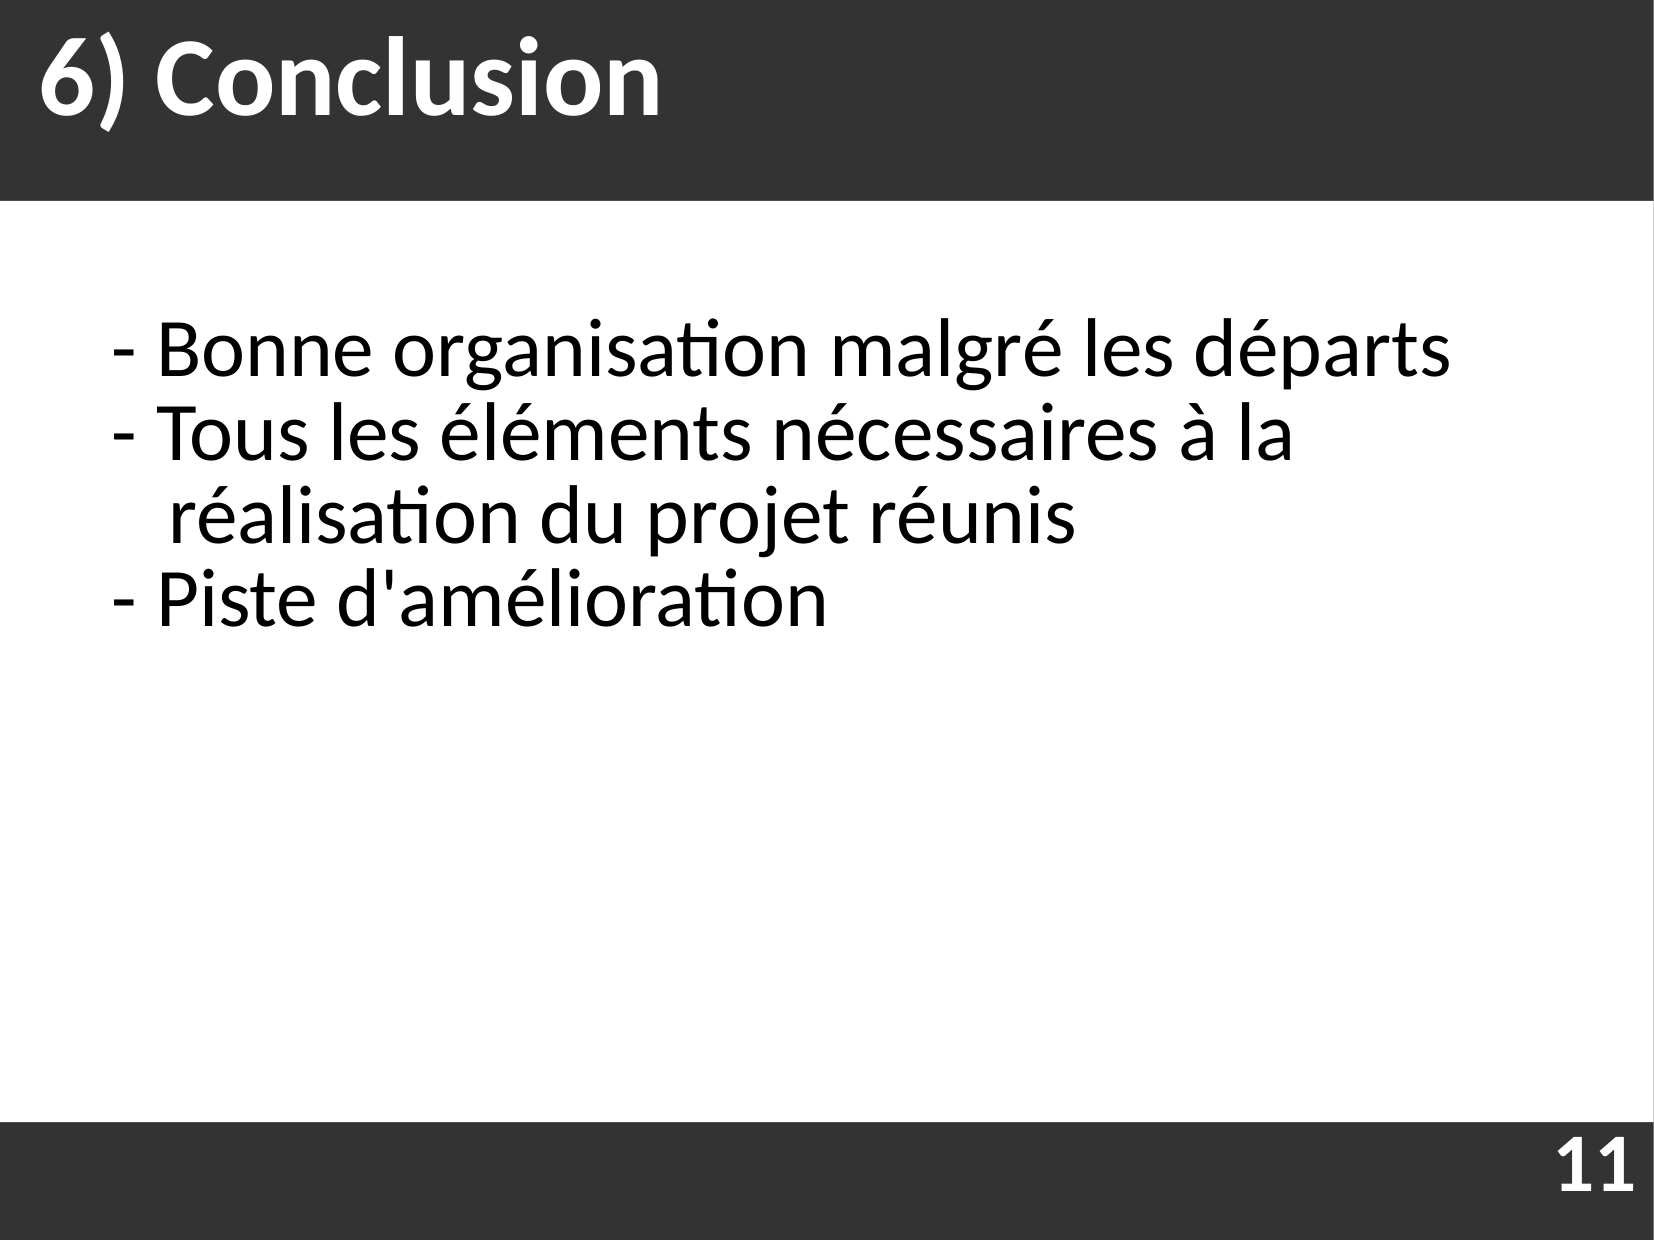

6) Conclusion
- Bonne organisation malgré les départs
- Tous les éléments nécessaires à la
 réalisation du projet réunis
- Piste d'amélioration
11